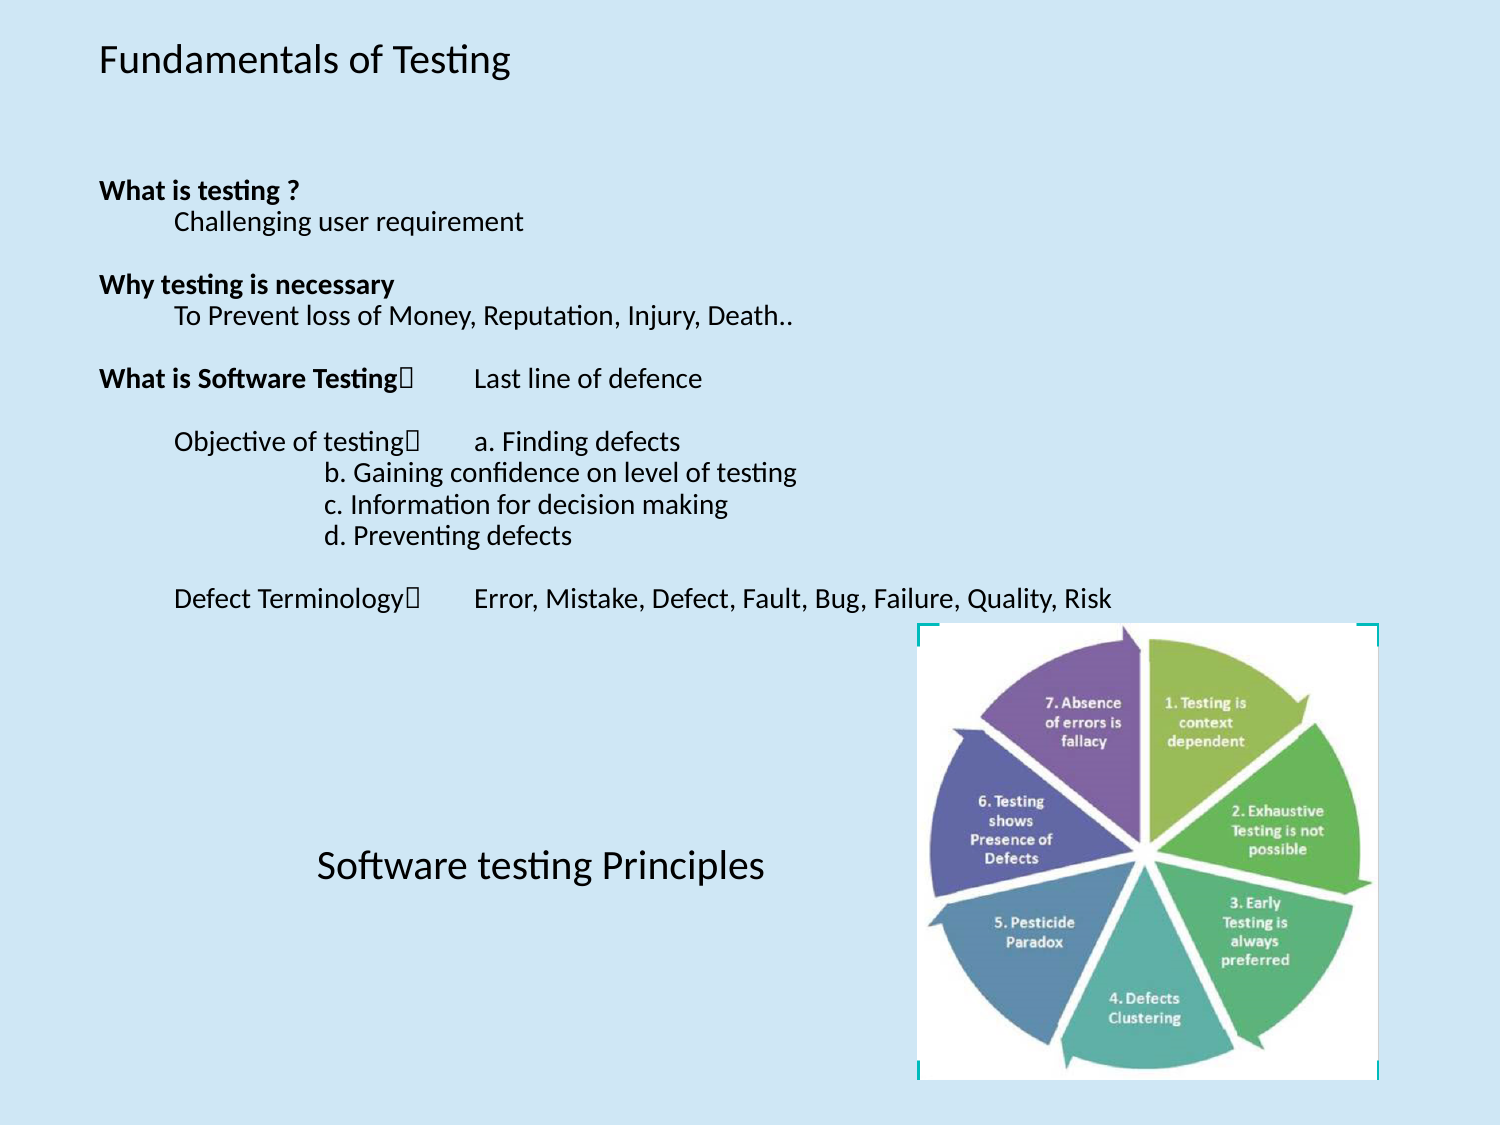

Fundamentals of Testing
# What is testing ? Challenging user requirement Why testing is necessary To Prevent loss of Money, Reputation, Injury, Death.. What is Software Testing	Last line of defence Objective of testing 	a. Finding defects b. Gaining confidence on level of testing c. Information for decision making d. Preventing defects Defect Terminology 	Error, Mistake, Defect, Fault, Bug, Failure, Quality, Risk
Software testing Principles